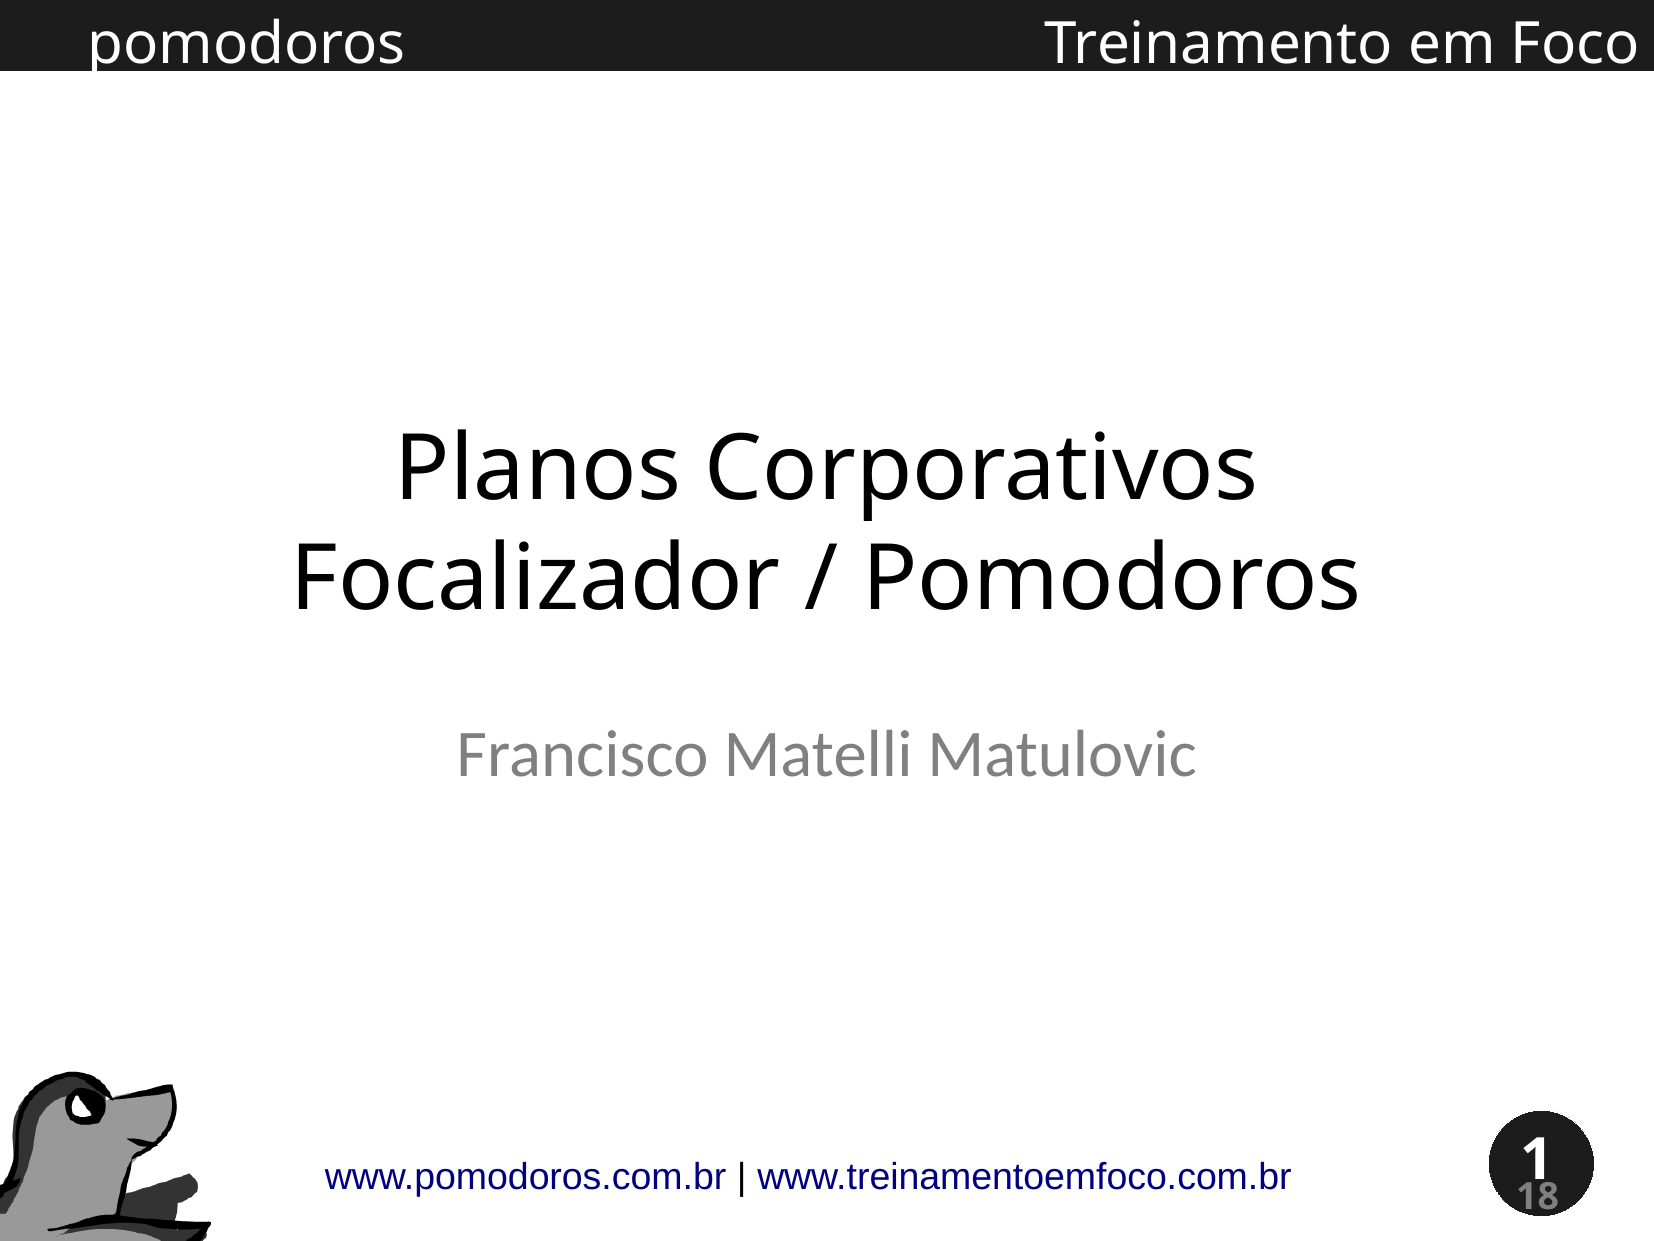

Planos Corporativos
Focalizador / Pomodoros
Francisco Matelli Matulovic